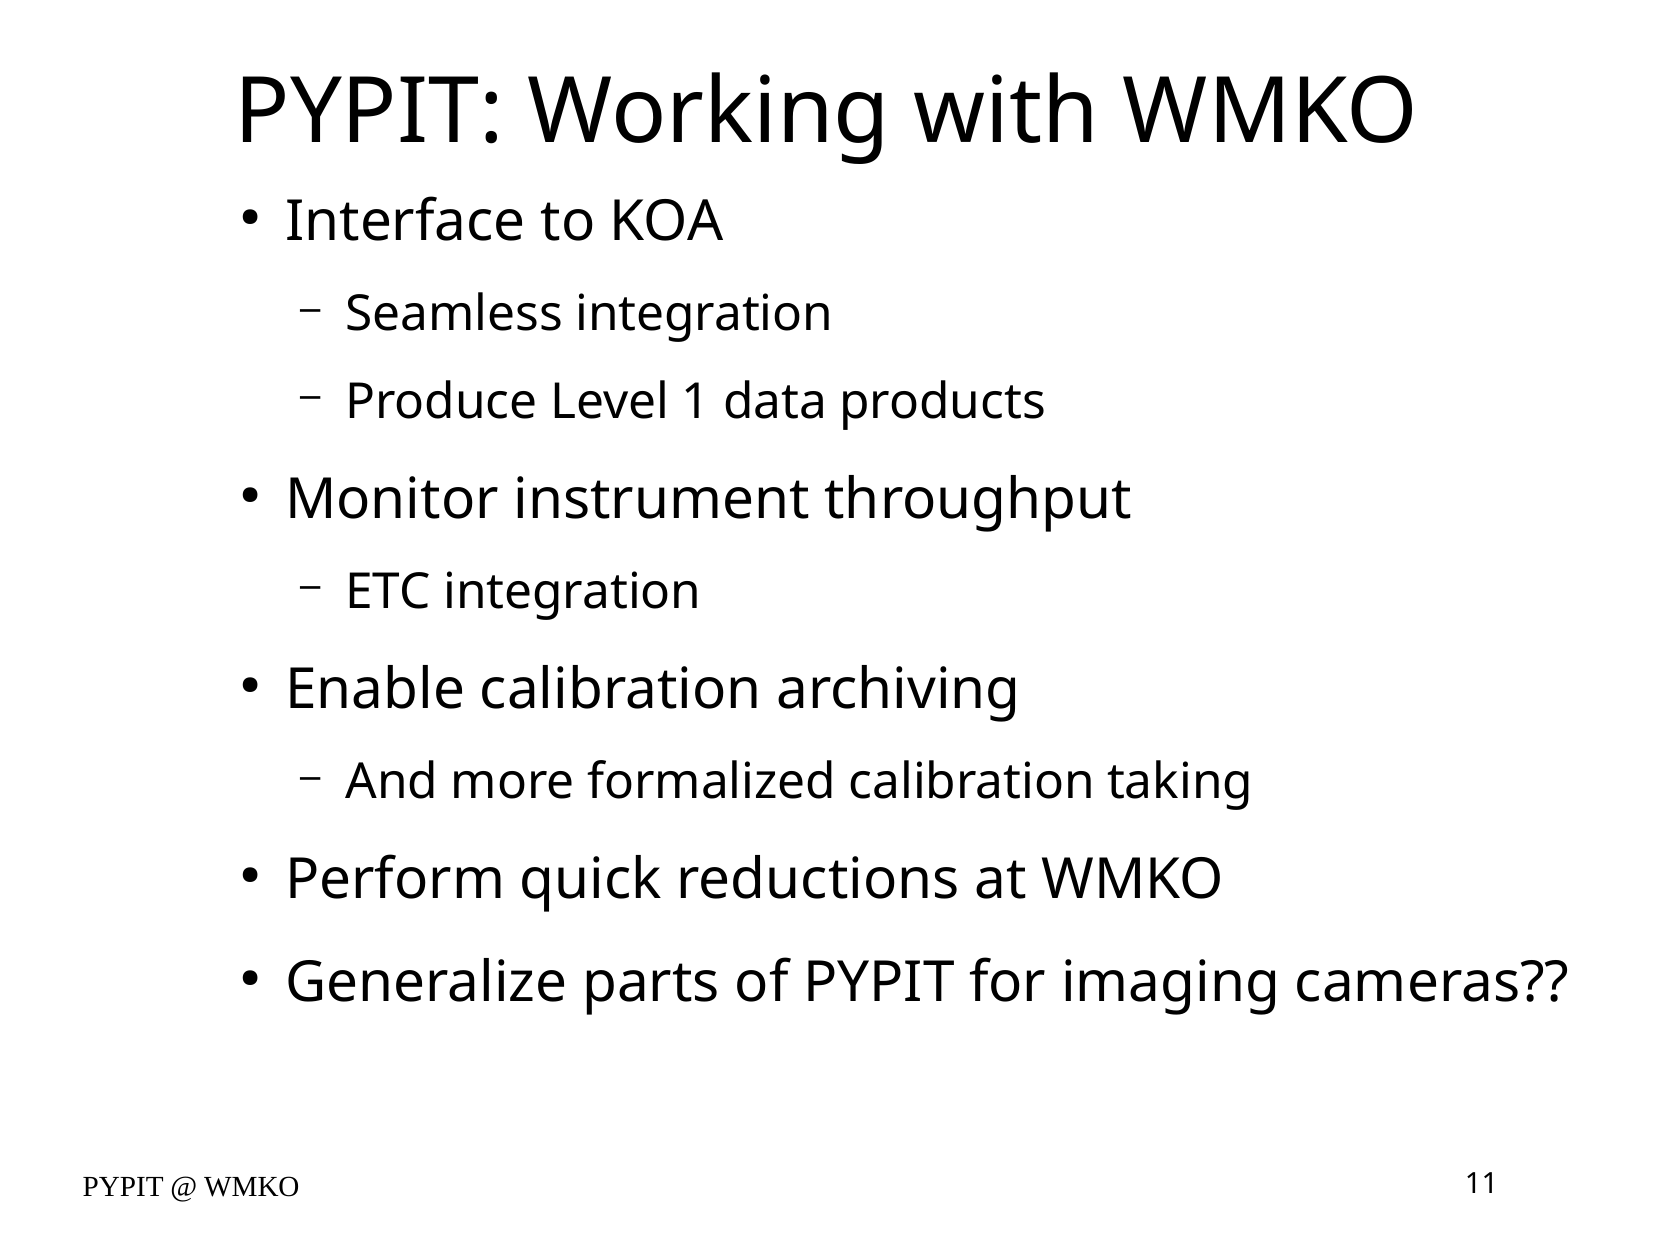

# PYPIT: Working with WMKO
Interface to KOA
Seamless integration
Produce Level 1 data products
Monitor instrument throughput
ETC integration
Enable calibration archiving
And more formalized calibration taking
Perform quick reductions at WMKO
Generalize parts of PYPIT for imaging cameras??